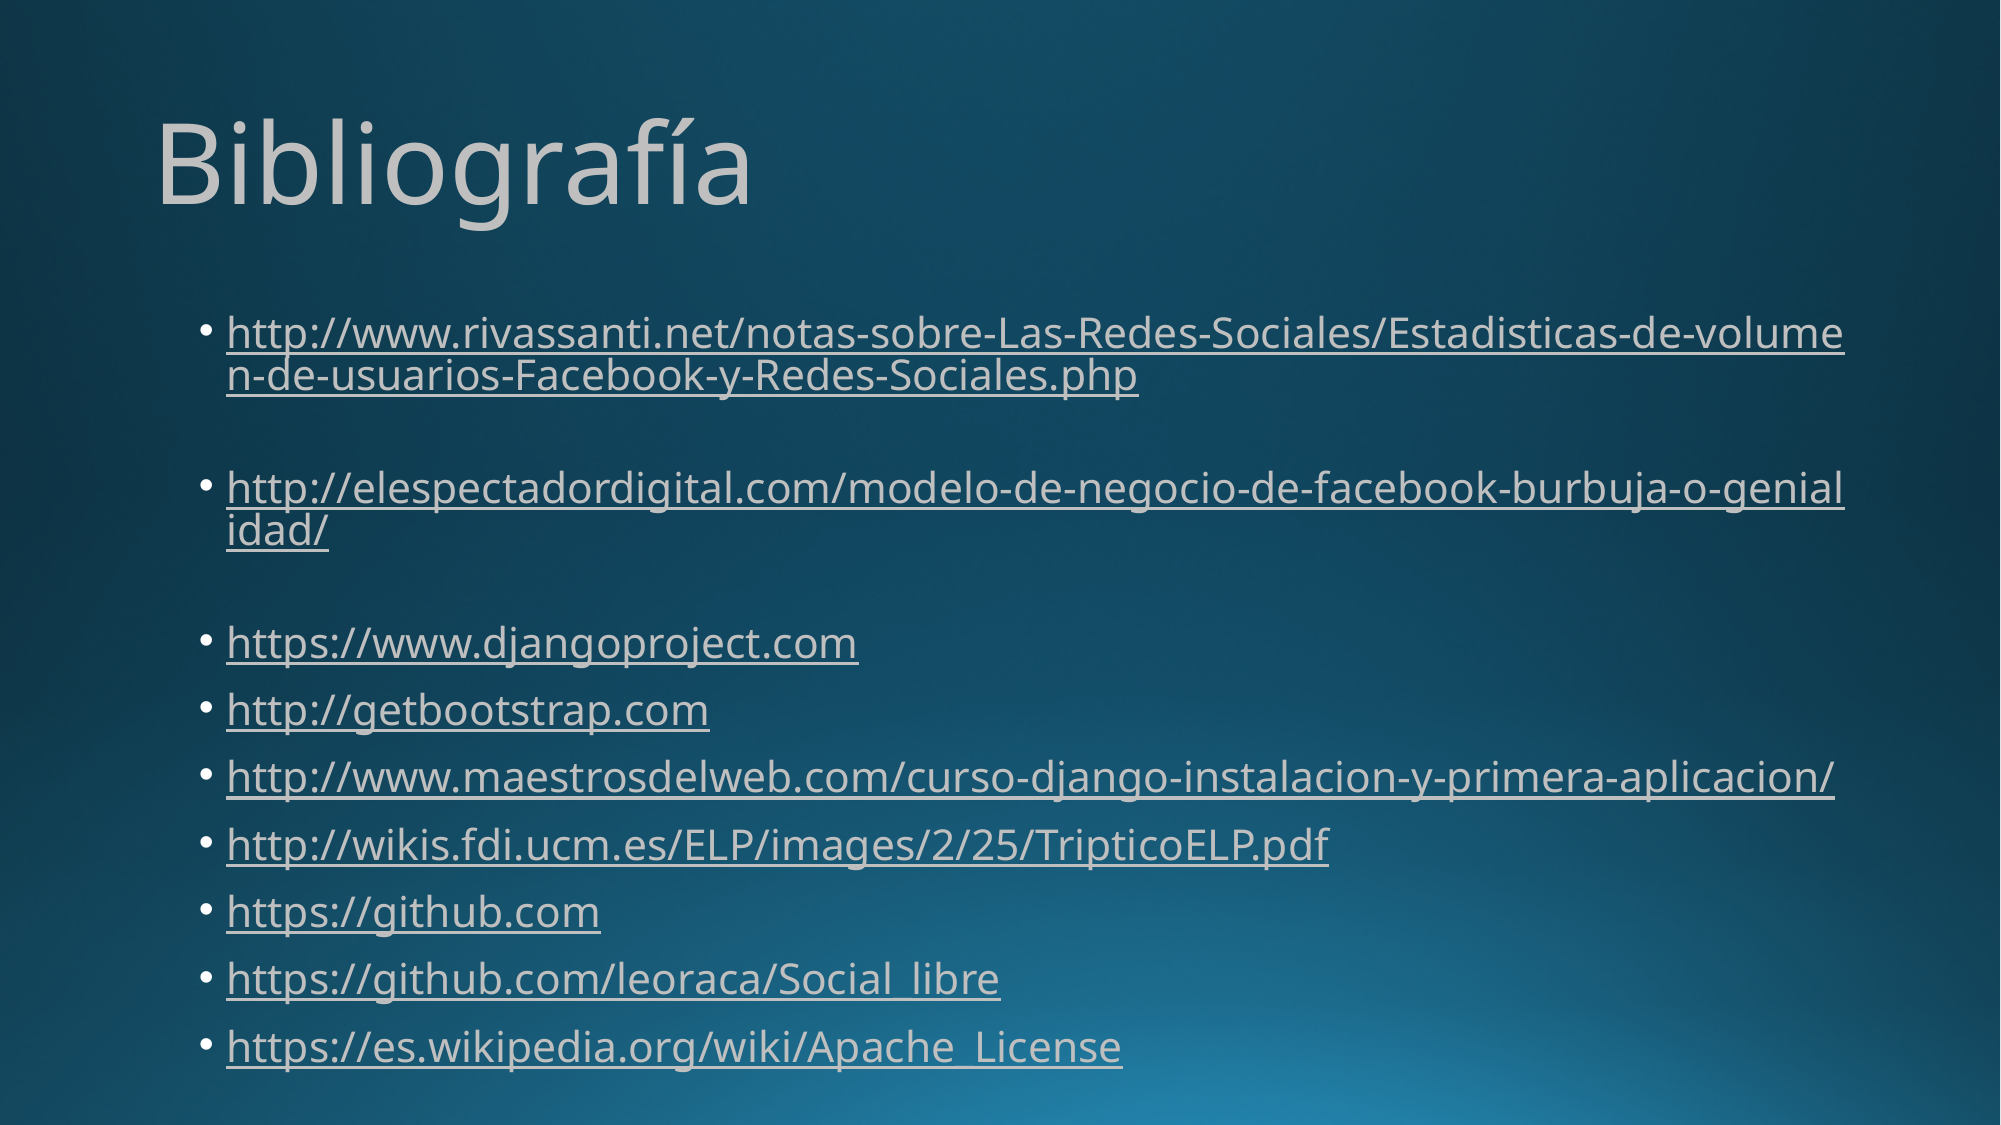

# Bibliografía
http://www.rivassanti.net/notas-sobre-Las-Redes-Sociales/Estadisticas-de-volumen-de-usuarios-Facebook-y-Redes-Sociales.php
http://elespectadordigital.com/modelo-de-negocio-de-facebook-burbuja-o-genialidad/
https://www.djangoproject.com
http://getbootstrap.com
http://www.maestrosdelweb.com/curso-django-instalacion-y-primera-aplicacion/
http://wikis.fdi.ucm.es/ELP/images/2/25/TripticoELP.pdf
https://github.com
https://github.com/leoraca/Social_libre
https://es.wikipedia.org/wiki/Apache_License